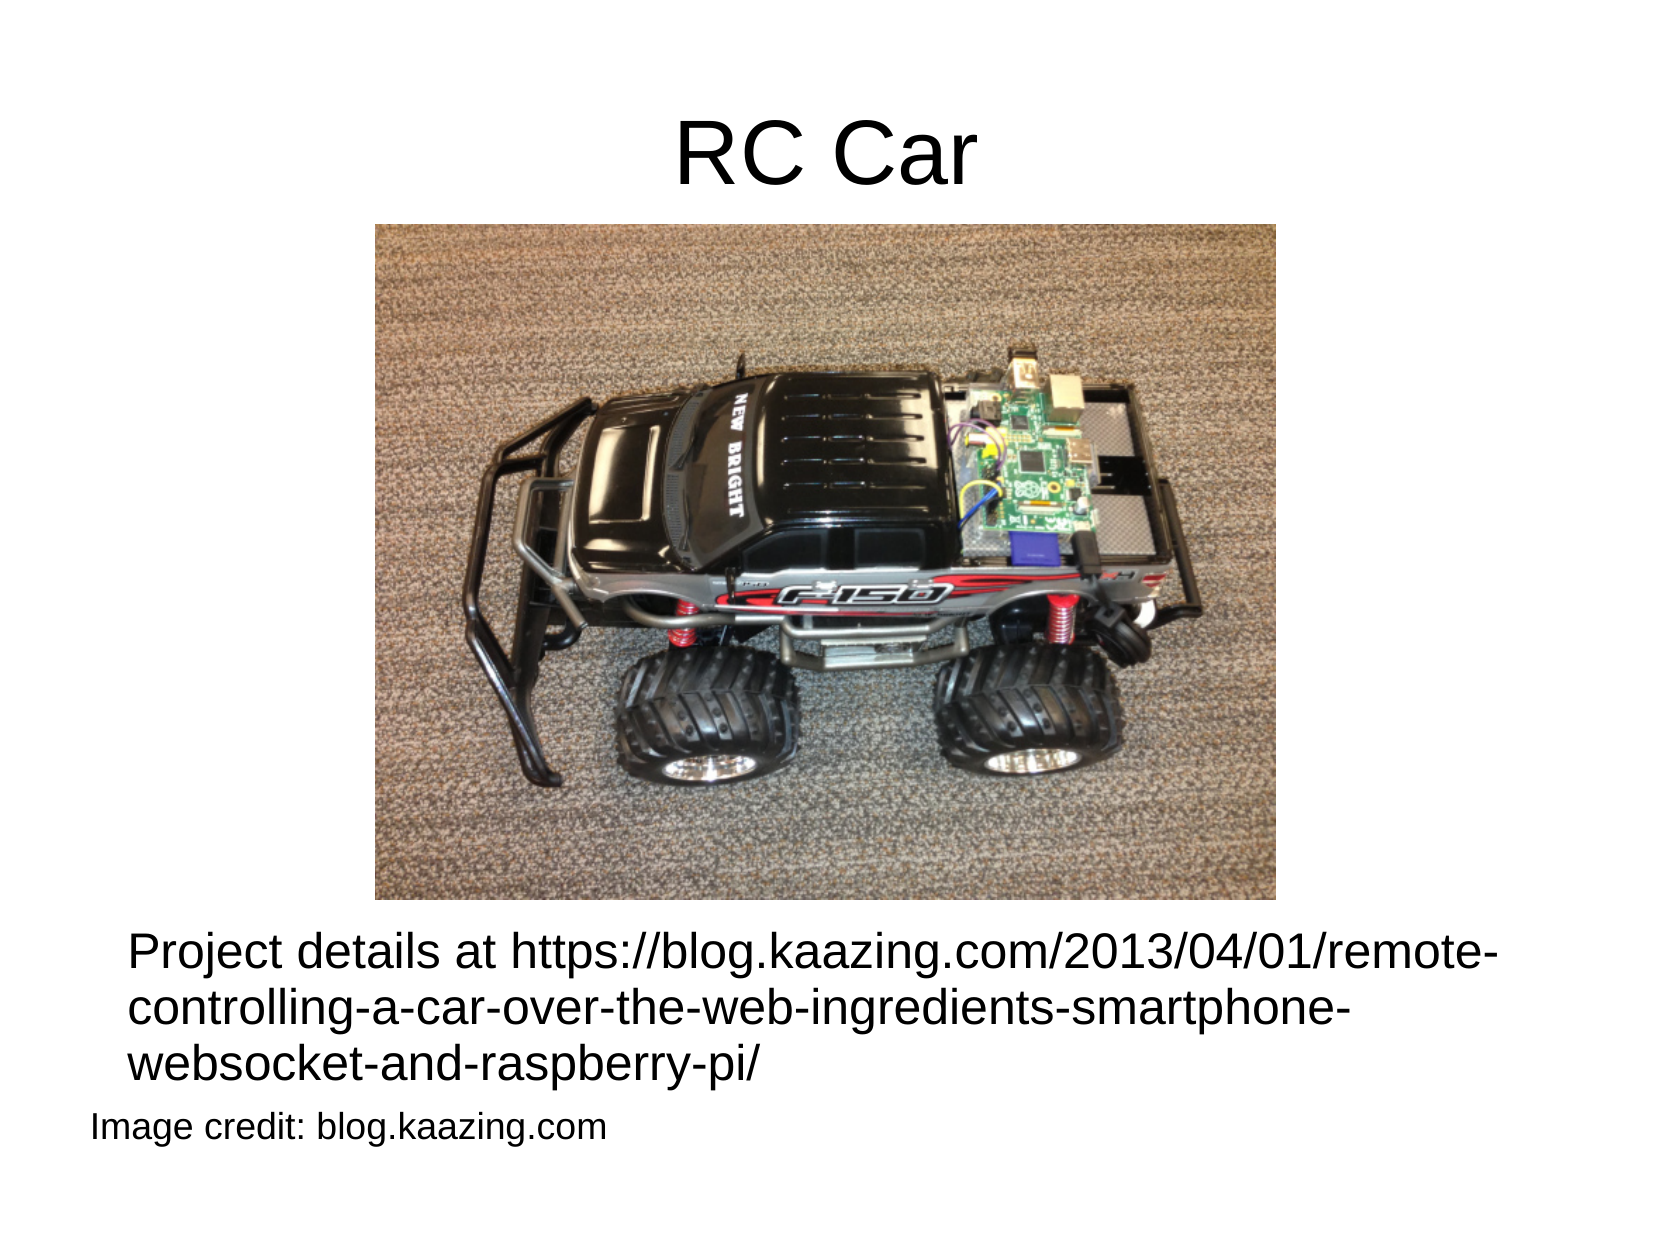

# RC Car
Project details at https://blog.kaazing.com/2013/04/01/remote-controlling-a-car-over-the-web-ingredients-smartphone-websocket-and-raspberry-pi/
Image credit: blog.kaazing.com